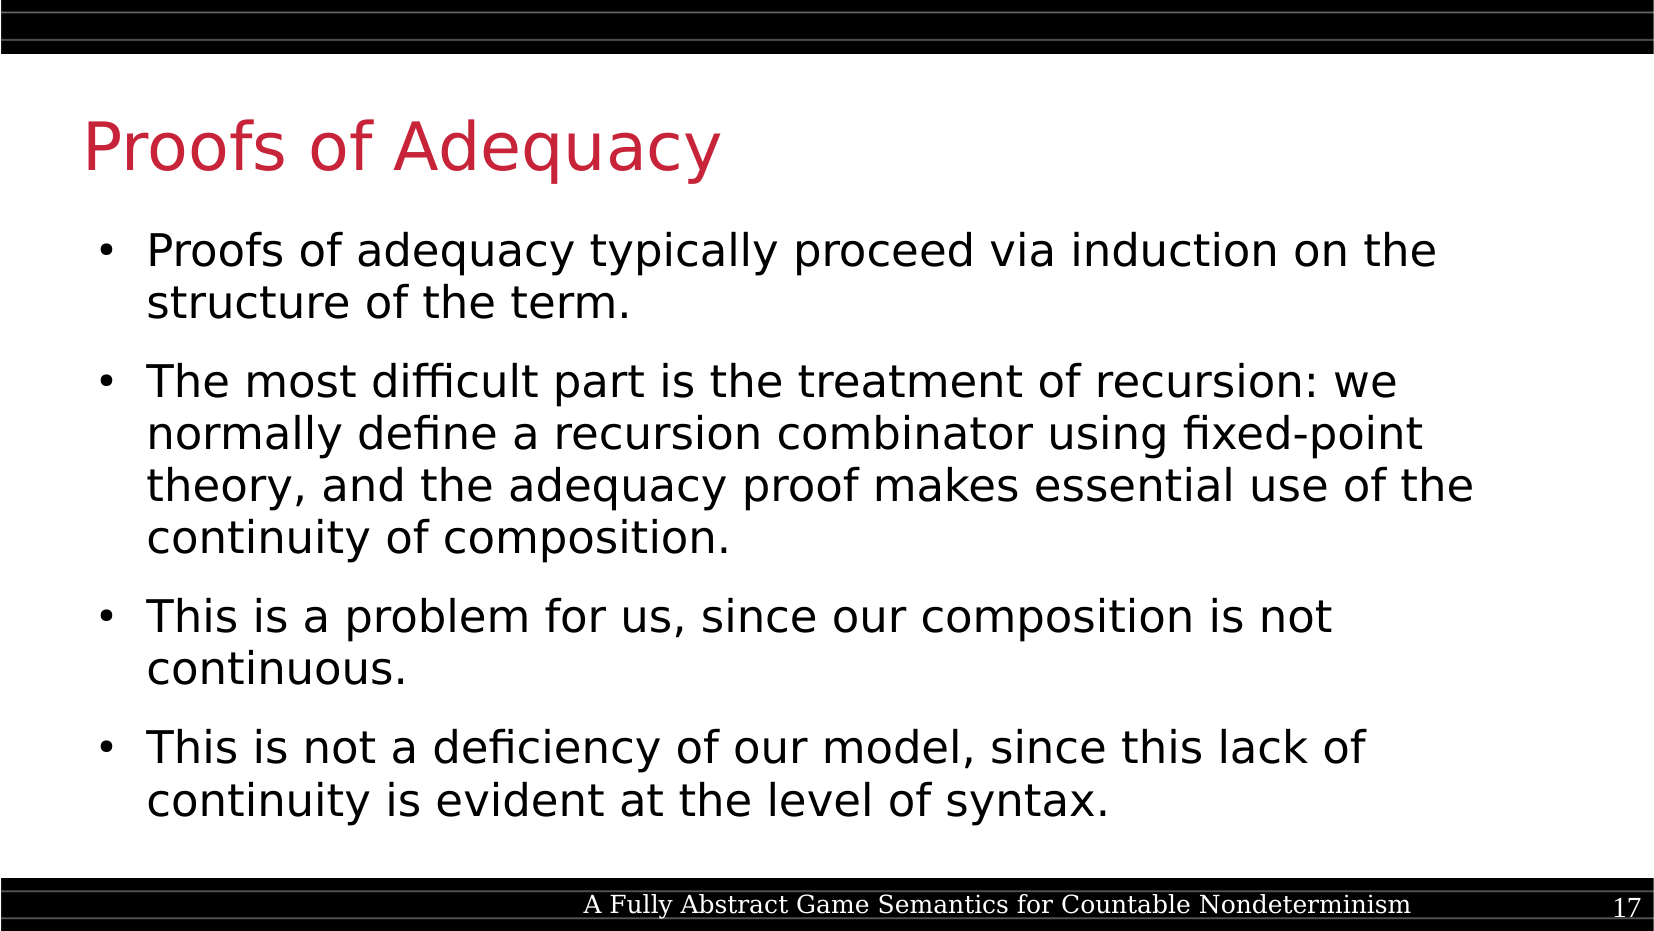

# Proofs of Adequacy
Proofs of adequacy typically proceed via induction on the structure of the term.
The most difficult part is the treatment of recursion: we normally define a recursion combinator using fixed-point theory, and the adequacy proof makes essential use of the continuity of composition.
This is a problem for us, since our composition is not continuous.
This is not a deficiency of our model, since this lack of continuity is evident at the level of syntax.